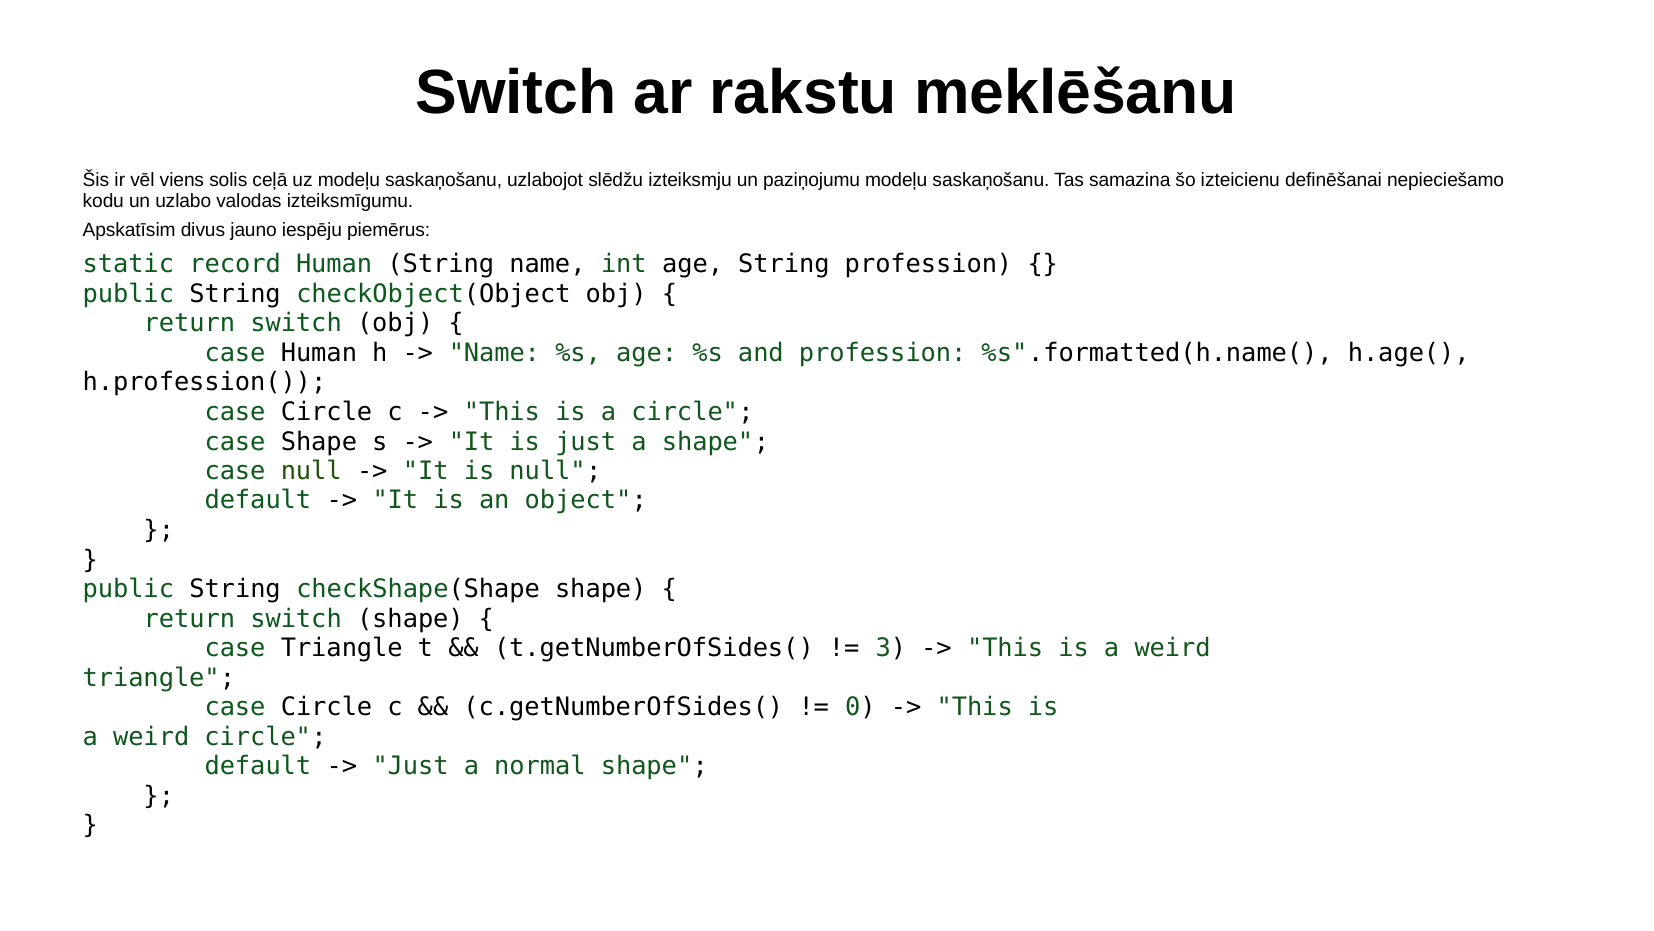

# Switch ar rakstu meklēšanu
Šis ir vēl viens solis ceļā uz modeļu saskaņošanu, uzlabojot slēdžu izteiksmju un paziņojumu modeļu saskaņošanu. Tas samazina šo izteicienu definēšanai nepieciešamo kodu un uzlabo valodas izteiksmīgumu.
Apskatīsim divus jauno iespēju piemērus:
static record Human (String name, int age, String profession) {}
public String checkObject(Object obj) {
 return switch (obj) {
 case Human h -> "Name: %s, age: %s and profession: %s".formatted(h.name(), h.age(), h.profession());
 case Circle c -> "This is a circle";
 case Shape s -> "It is just a shape";
 case null -> "It is null";
 default -> "It is an object";
 };
}
public String checkShape(Shape shape) {
 return switch (shape) {
 case Triangle t && (t.getNumberOfSides() != 3) -> "This is a weird
triangle";
 case Circle c && (c.getNumberOfSides() != 0) -> "This is
a weird circle";
 default -> "Just a normal shape";
 };
}